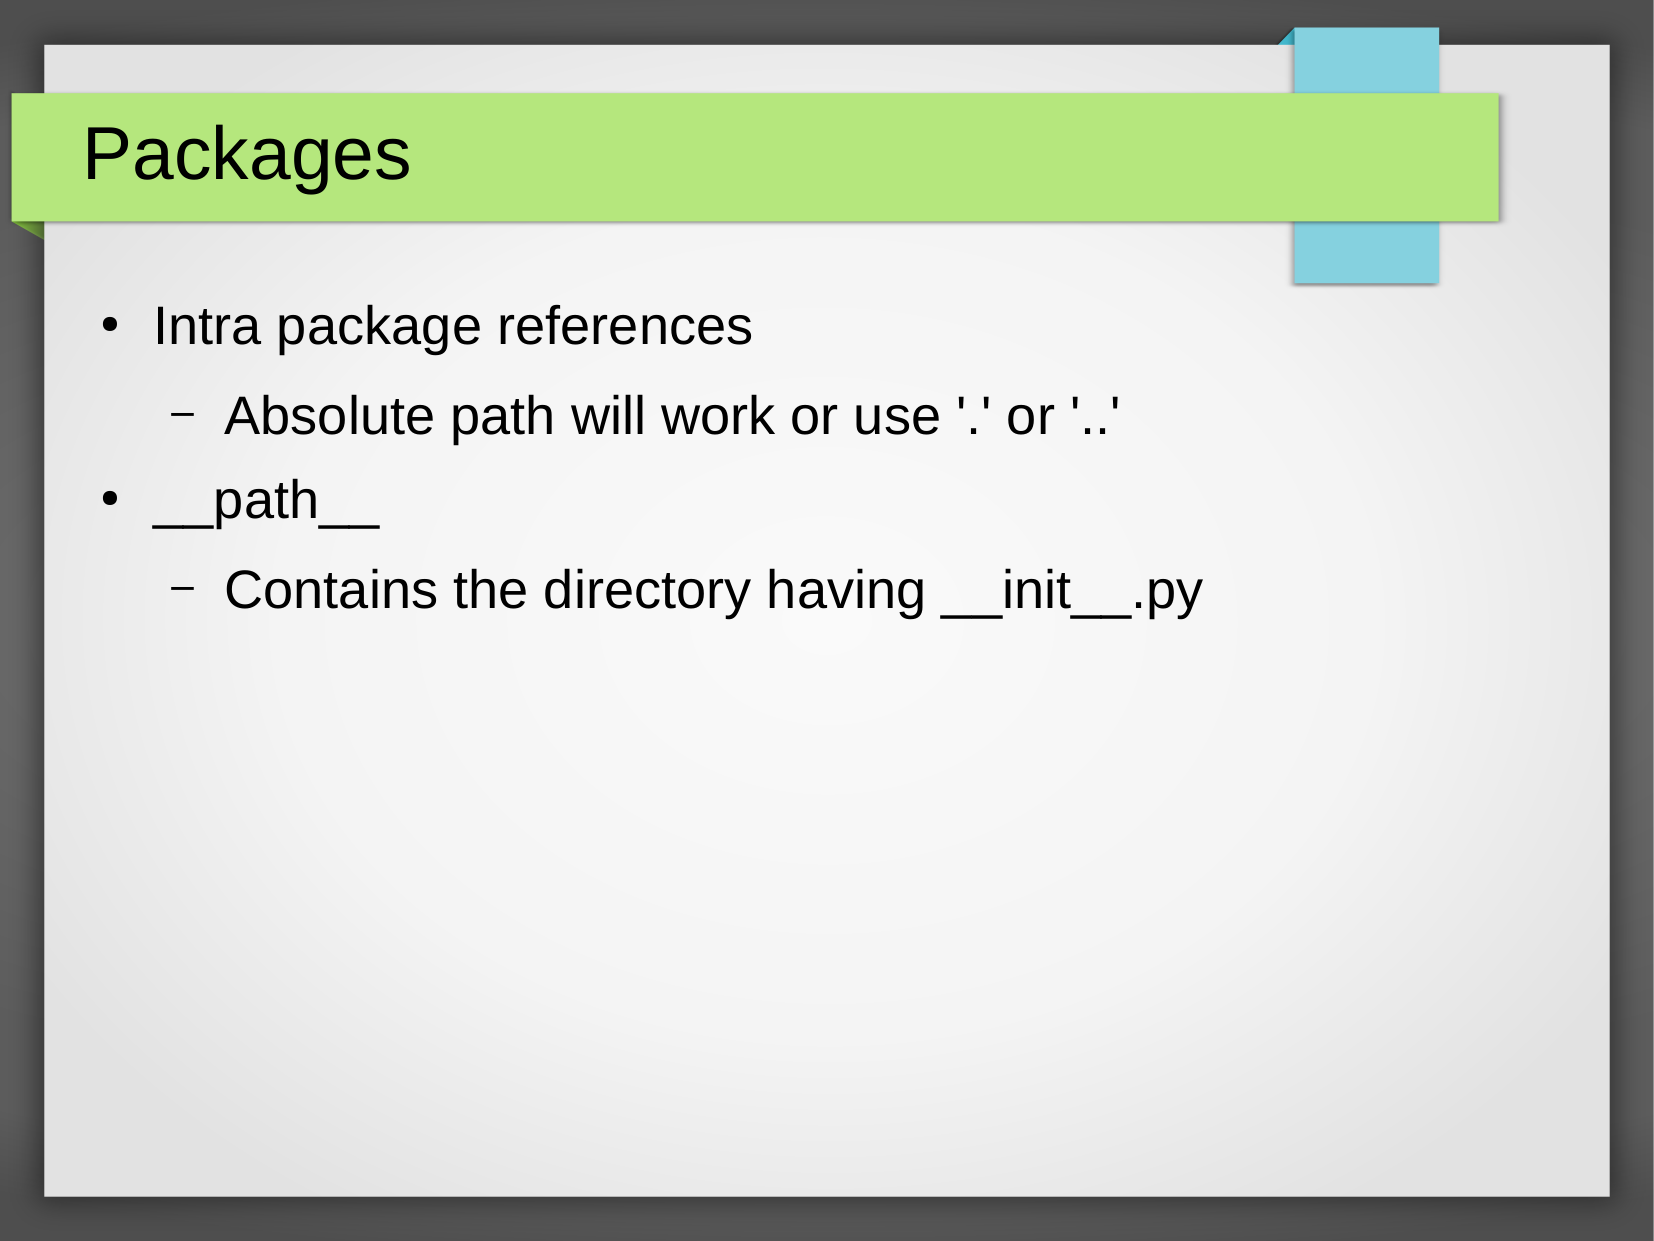

# Packages
Intra package references
Absolute path will work or use '.' or '..'
__path__
Contains the directory having __init__.py